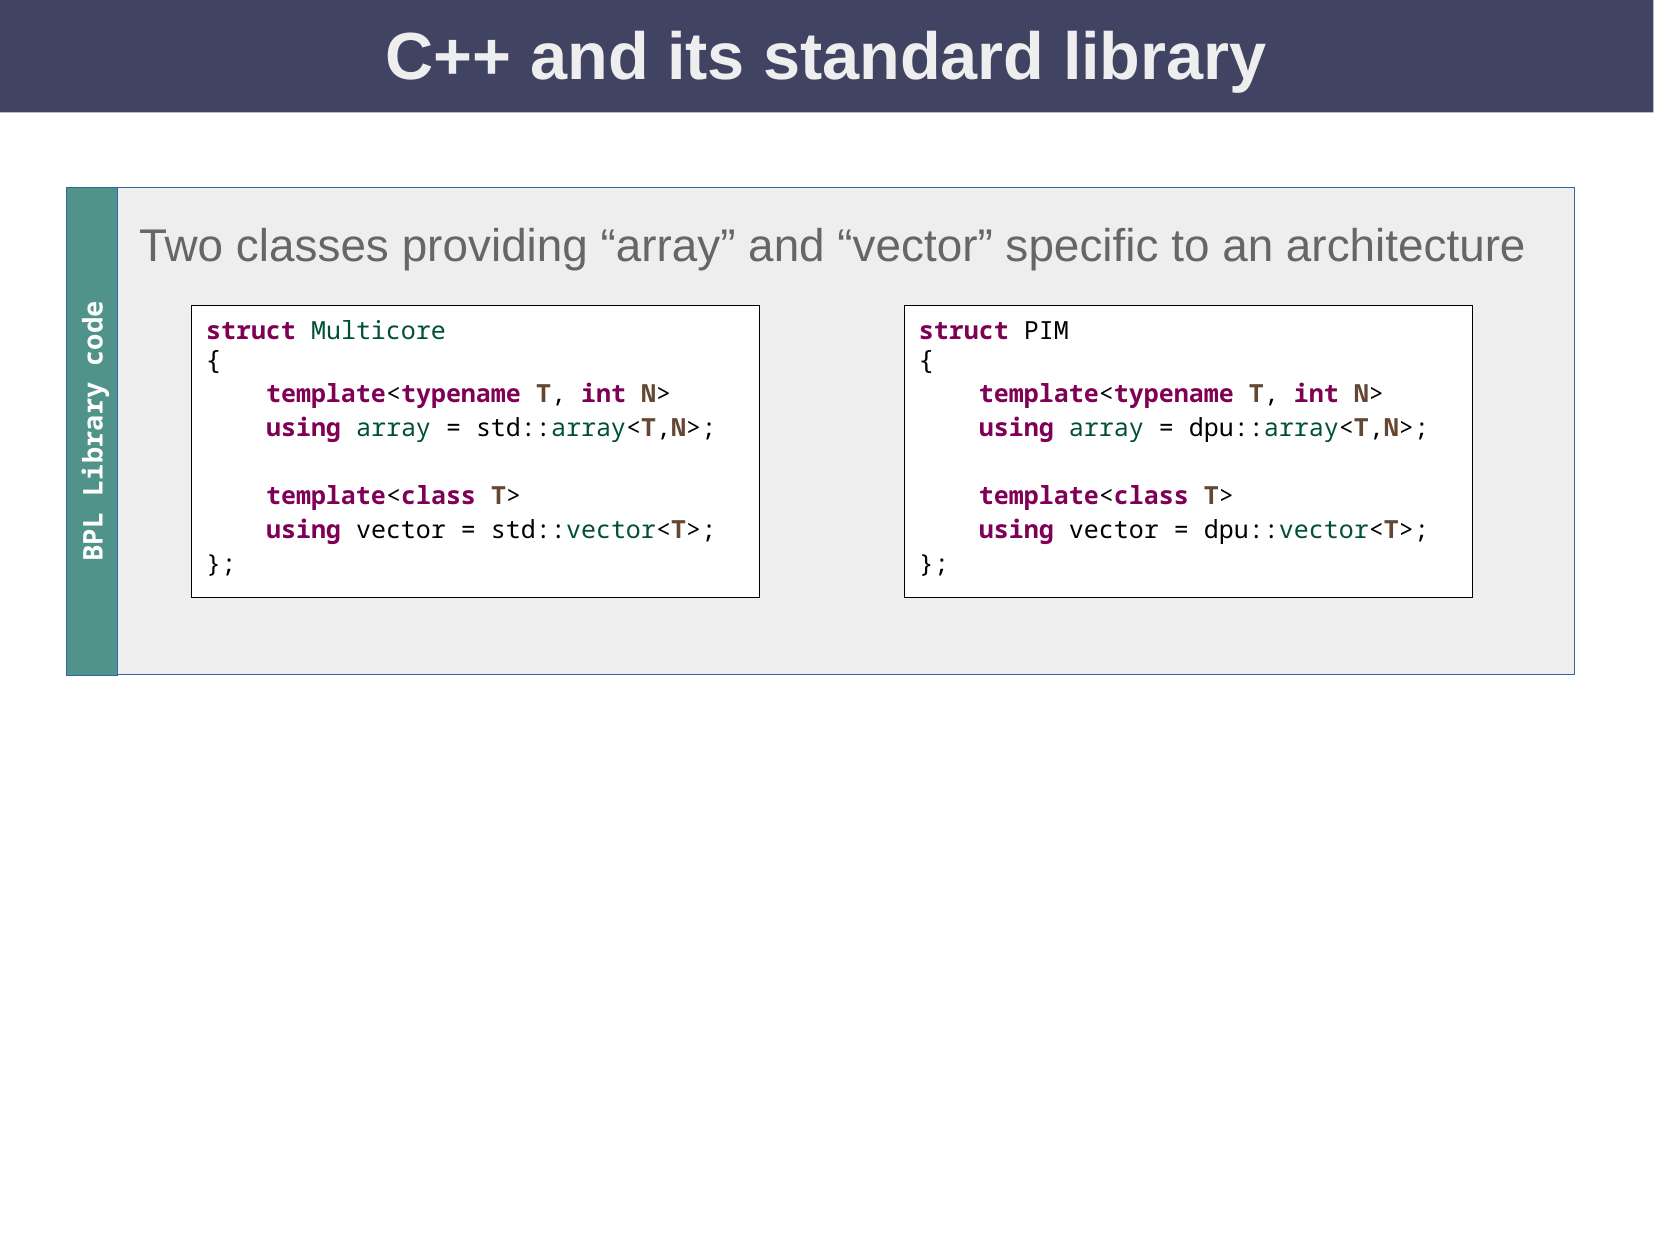

C++ and its standard library
Two classes providing “array” and “vector” specific to an architecture
struct Multicore
{
 template<typename T, int N>
 using array = std::array<T,N>;
 template<class T>
 using vector = std::vector<T>;
};
struct PIM
{
 template<typename T, int N>
 using array = dpu::array<T,N>;
 template<class T>
 using vector = dpu::vector<T>;
};
BPL Library code